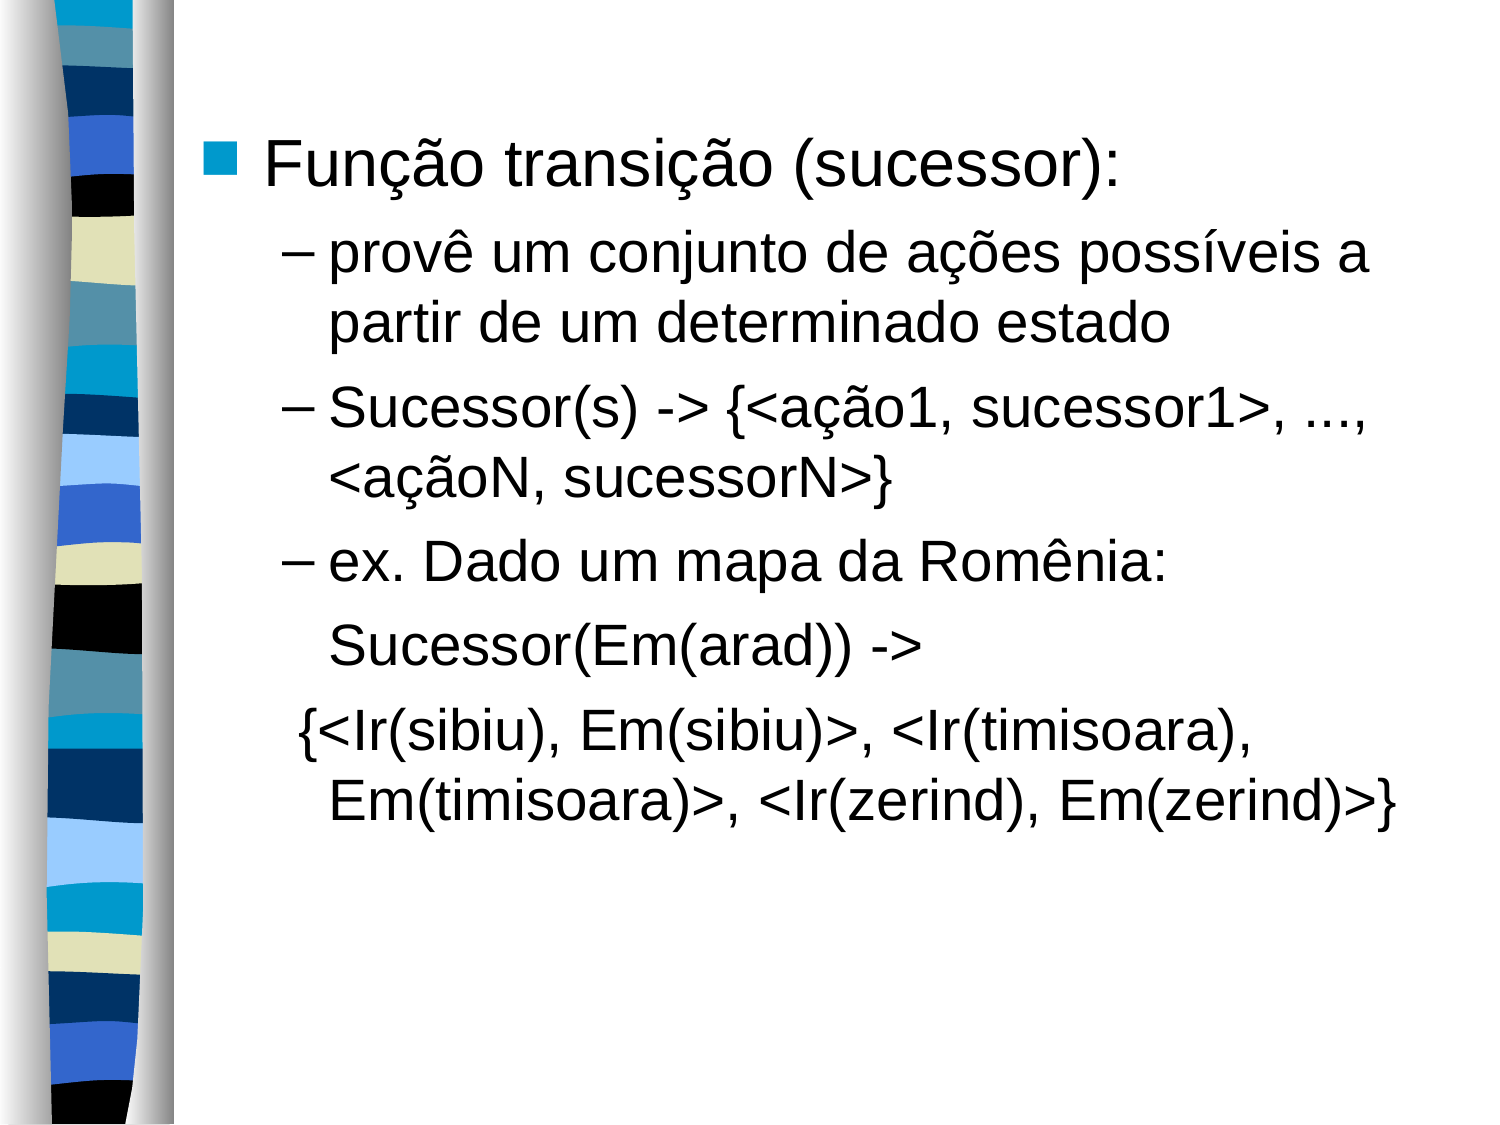

# Função transição (sucessor):
provê um conjunto de ações possíveis a partir de um determinado estado
Sucessor(s) -> {<ação1, sucessor1>, ..., <açãoN, sucessorN>}
ex. Dado um mapa da Romênia:
	Sucessor(Em(arad)) ->
 {<Ir(sibiu), Em(sibiu)>, <Ir(timisoara), Em(timisoara)>, <Ir(zerind), Em(zerind)>}